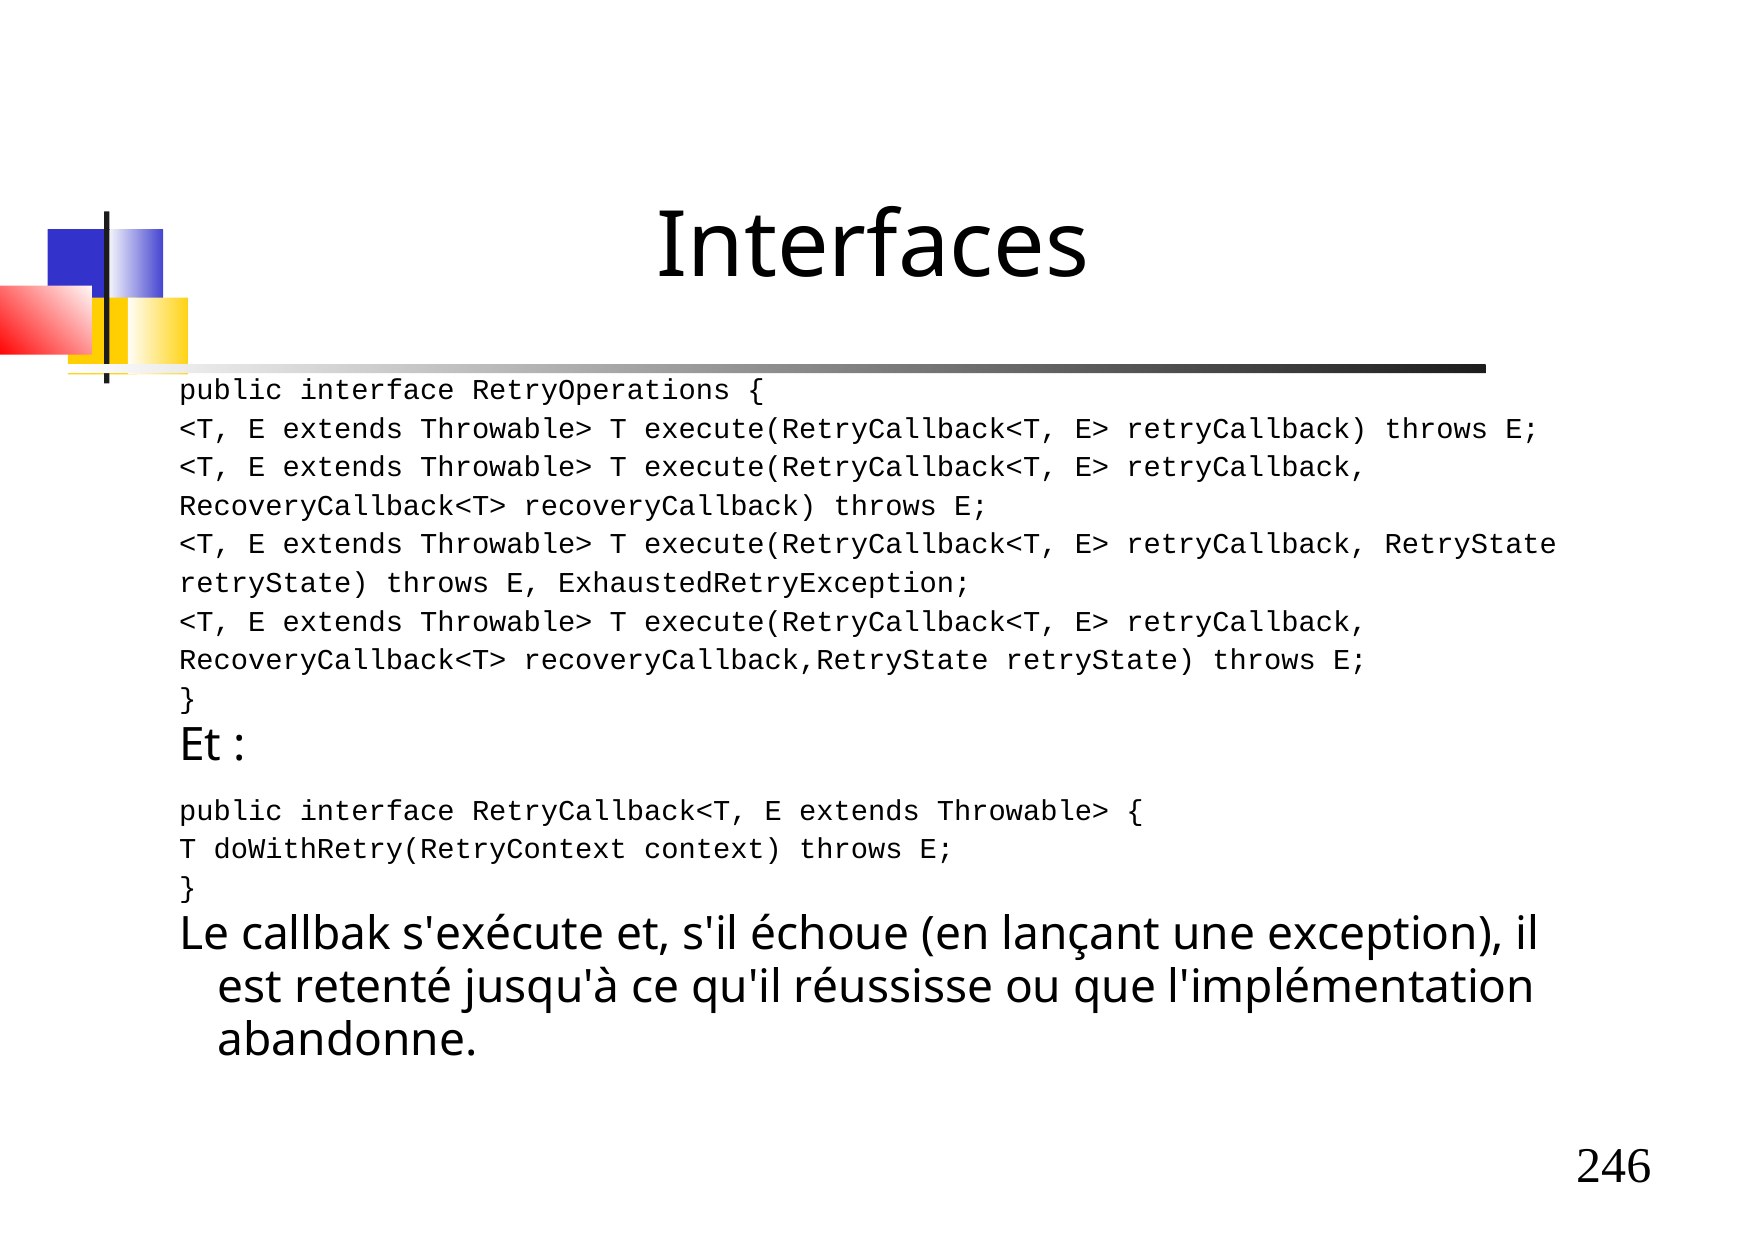

# Interfaces
public interface RetryOperations {
<T, E extends Throwable> T execute(RetryCallback<T, E> retryCallback) throws E;
<T, E extends Throwable> T execute(RetryCallback<T, E> retryCallback,
RecoveryCallback<T> recoveryCallback) throws E;
<T, E extends Throwable> T execute(RetryCallback<T, E> retryCallback, RetryState
retryState) throws E, ExhaustedRetryException;
<T, E extends Throwable> T execute(RetryCallback<T, E> retryCallback,
RecoveryCallback<T> recoveryCallback,RetryState retryState) throws E;
}
Et :
public interface RetryCallback<T, E extends Throwable> {
T doWithRetry(RetryContext context) throws E;
}
Le callbak s'exécute et, s'il échoue (en lançant une exception), il est retenté jusqu'à ce qu'il réussisse ou que l'implémentation abandonne.